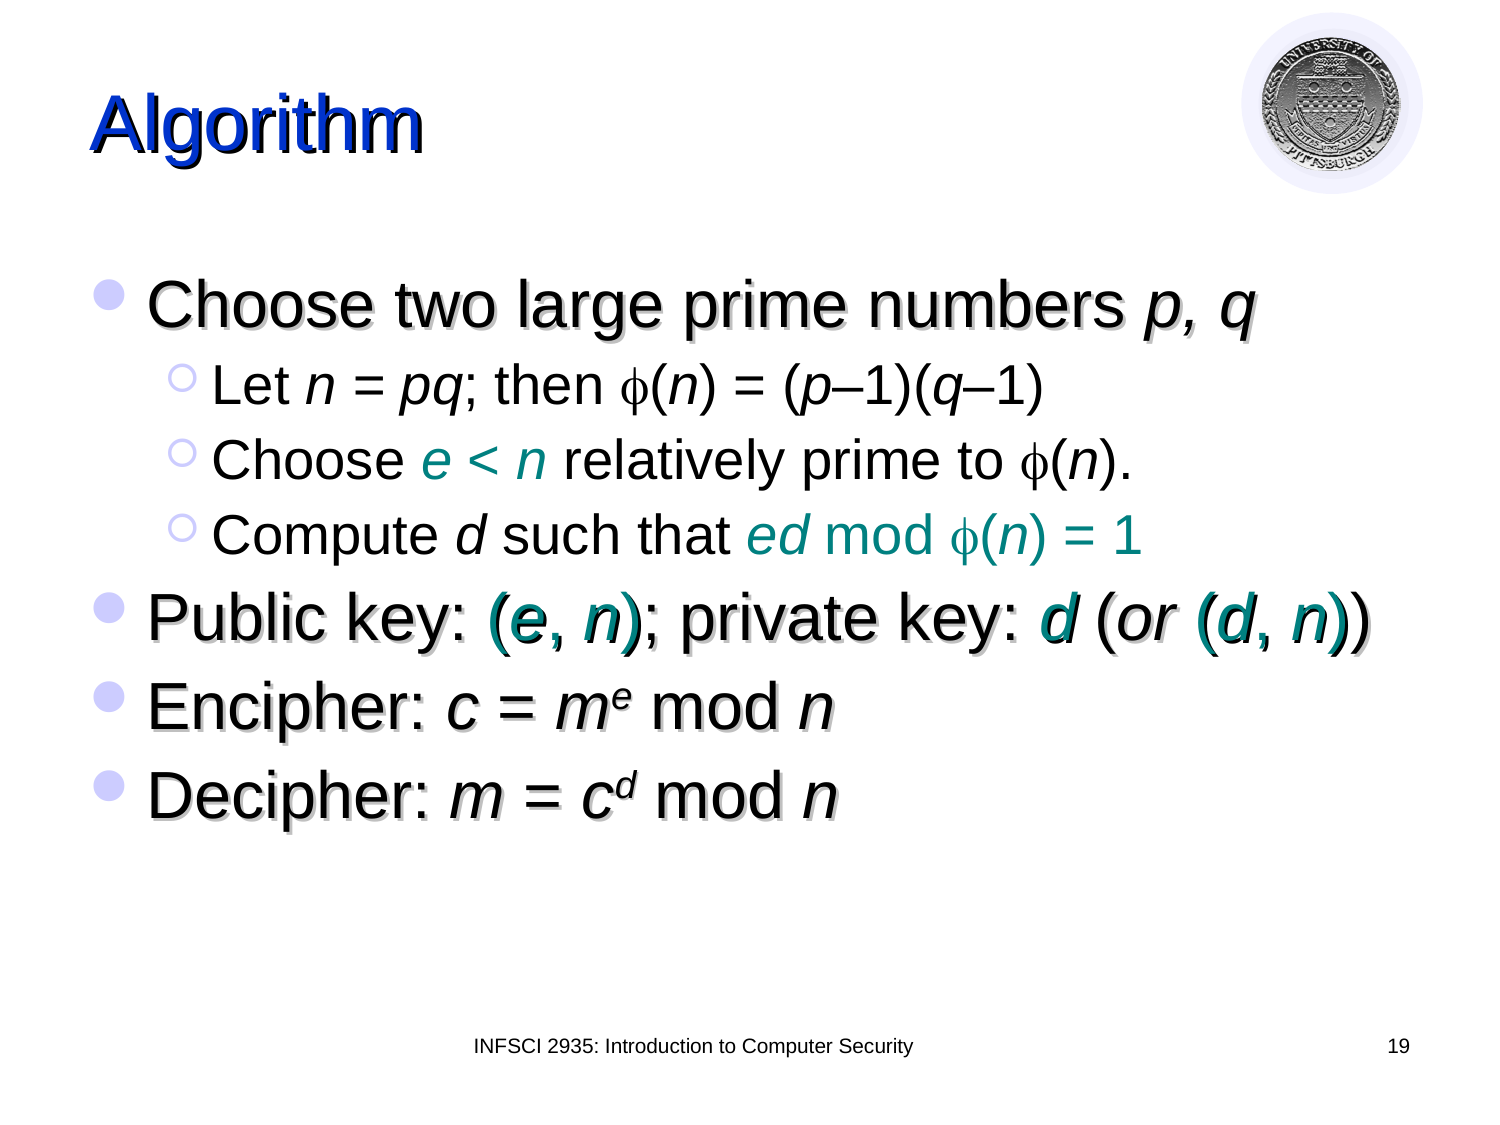

# Algorithm
Choose two large prime numbers p, q
Let n = pq; then (n) = (p–1)(q–1)
Choose e < n relatively prime to (n).
Compute d such that ed mod (n) = 1
Public key: (e, n); private key: d (or (d, n))
Encipher: c = me mod n
Decipher: m = cd mod n
19